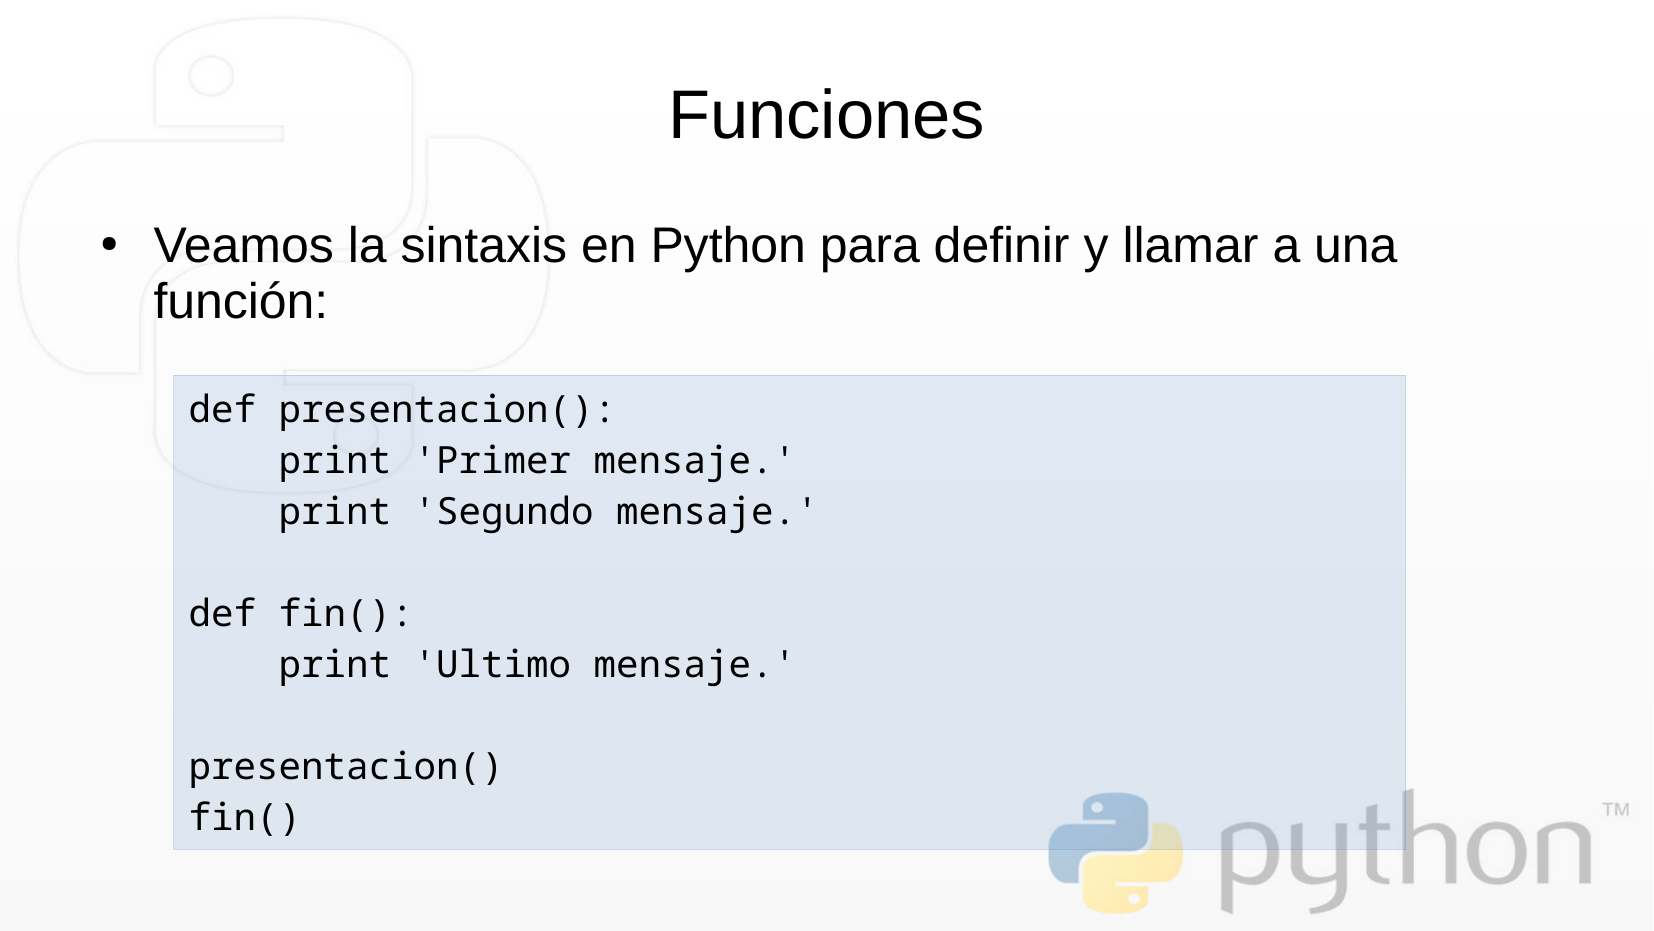

# Funciones
Veamos la sintaxis en Python para definir y llamar a una función:
def presentacion():
 print 'Primer mensaje.'
 print 'Segundo mensaje.'
def fin():
 print 'Ultimo mensaje.'
presentacion()
fin()